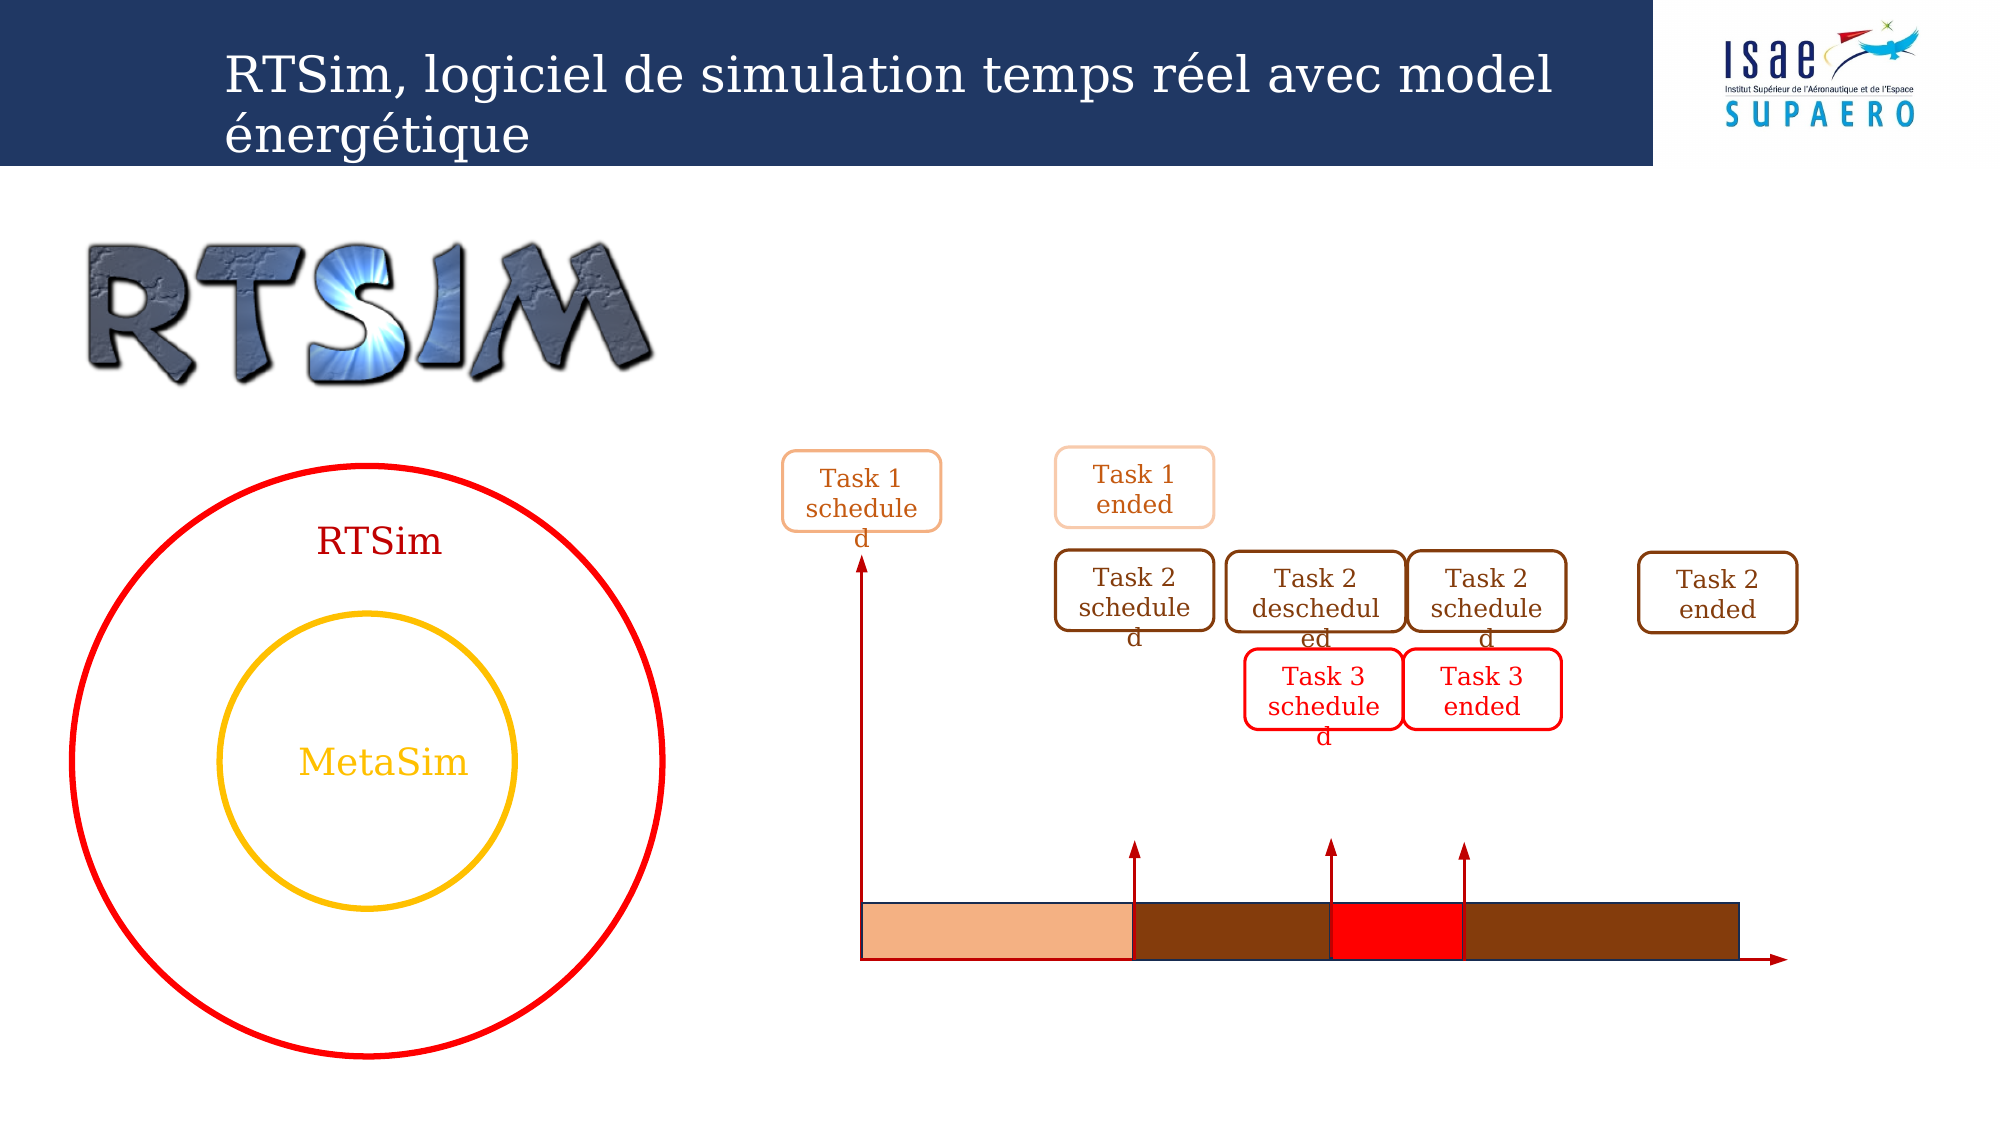

RTSim, logiciel de simulation temps réel avec model énergétique
Task 1 ended
Task 1 scheduled
RTSim
Task 2 scheduled
Task 2 scheduled
Task 2 descheduled
Task 2 ended
Task 3 scheduled
Task 3 ended
MetaSim